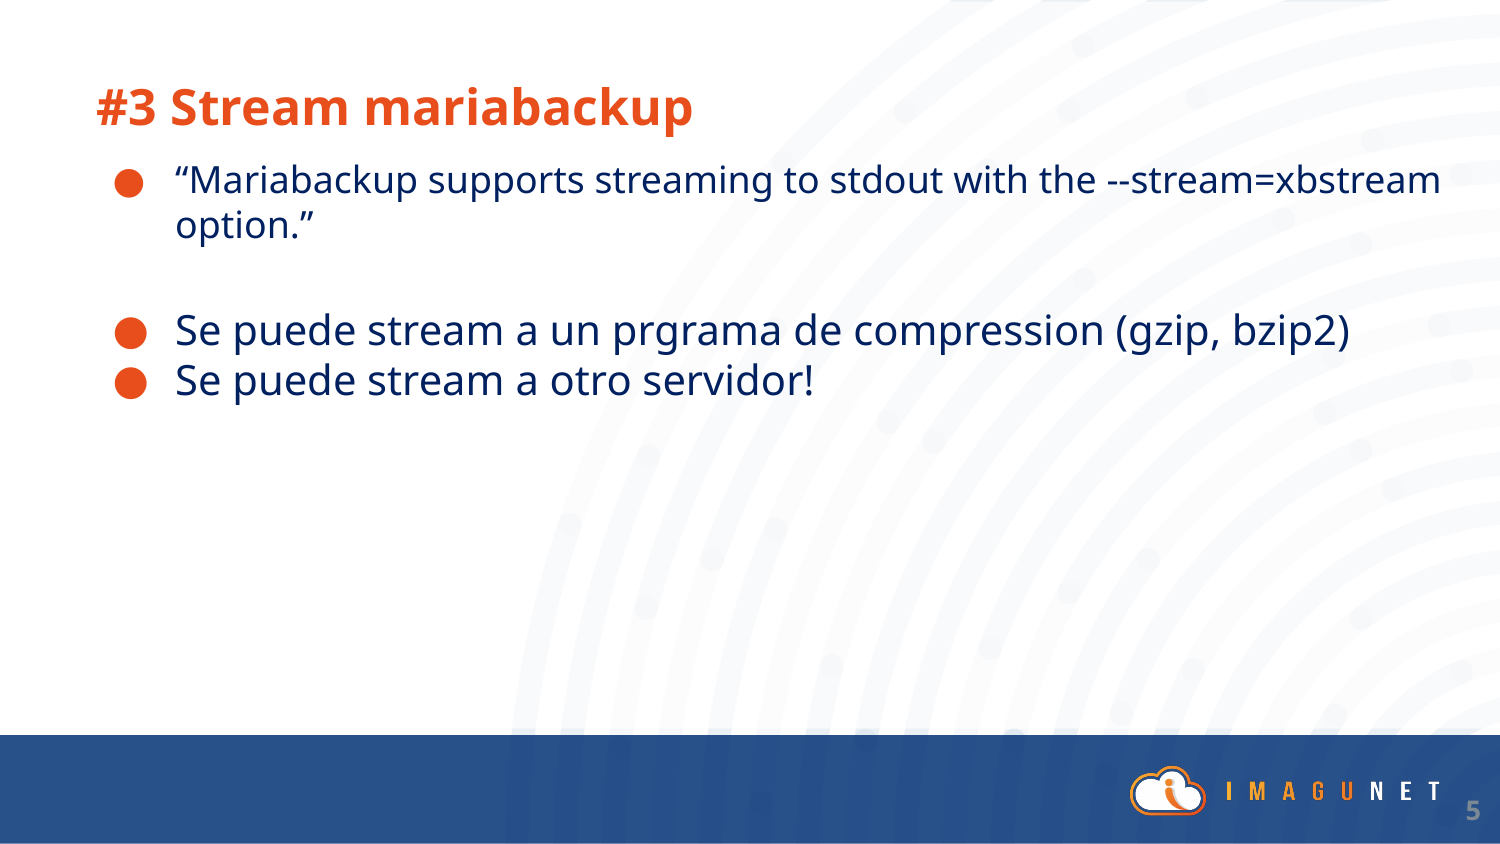

# #3 Stream mariabackup
“Mariabackup supports streaming to stdout with the --stream=xbstream option.”
Se puede stream a un prgrama de compression (gzip, bzip2)
Se puede stream a otro servidor!